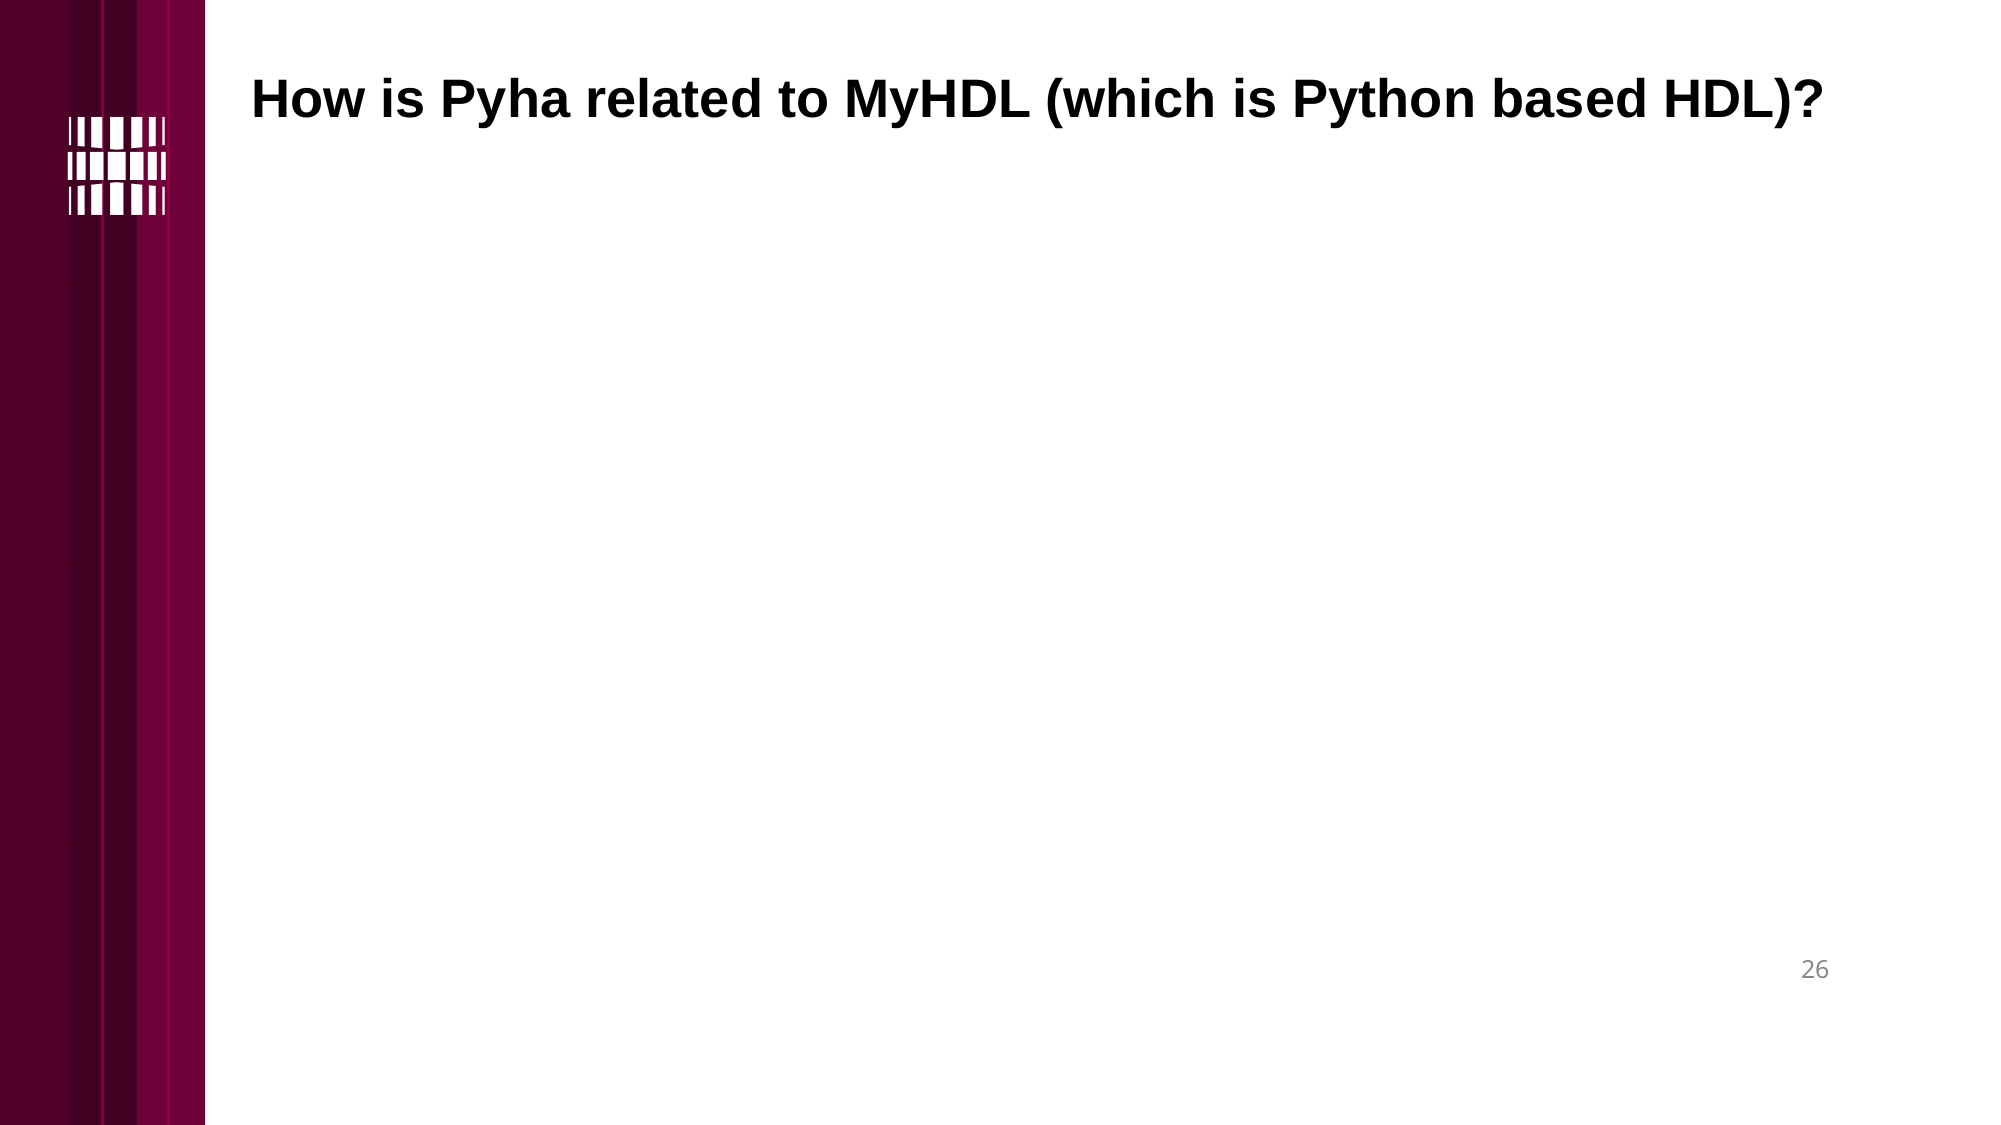

How is Pyha related to MyHDL (which is Python based HDL)?